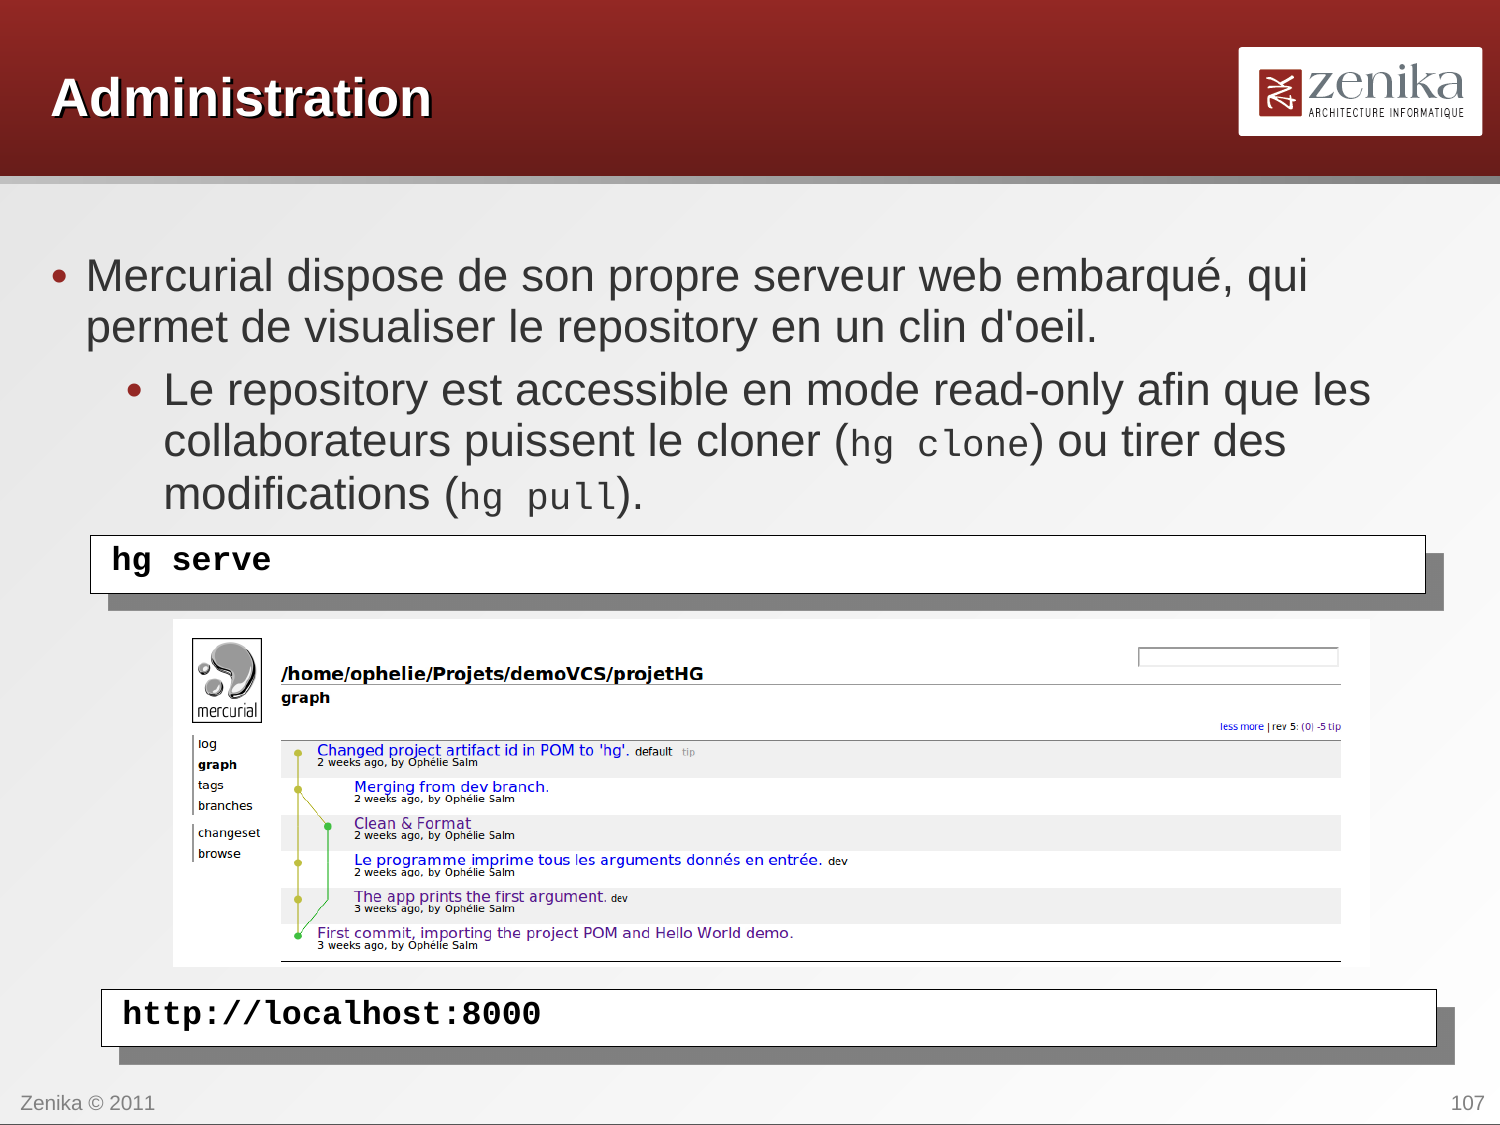

# Administration
Mercurial dispose de son propre serveur web embarqué, qui permet de visualiser le repository en un clin d'oeil.
Le repository est accessible en mode read-only afin que les collaborateurs puissent le cloner (hg clone) ou tirer des modifications (hg pull).
hg serve
http://localhost:8000